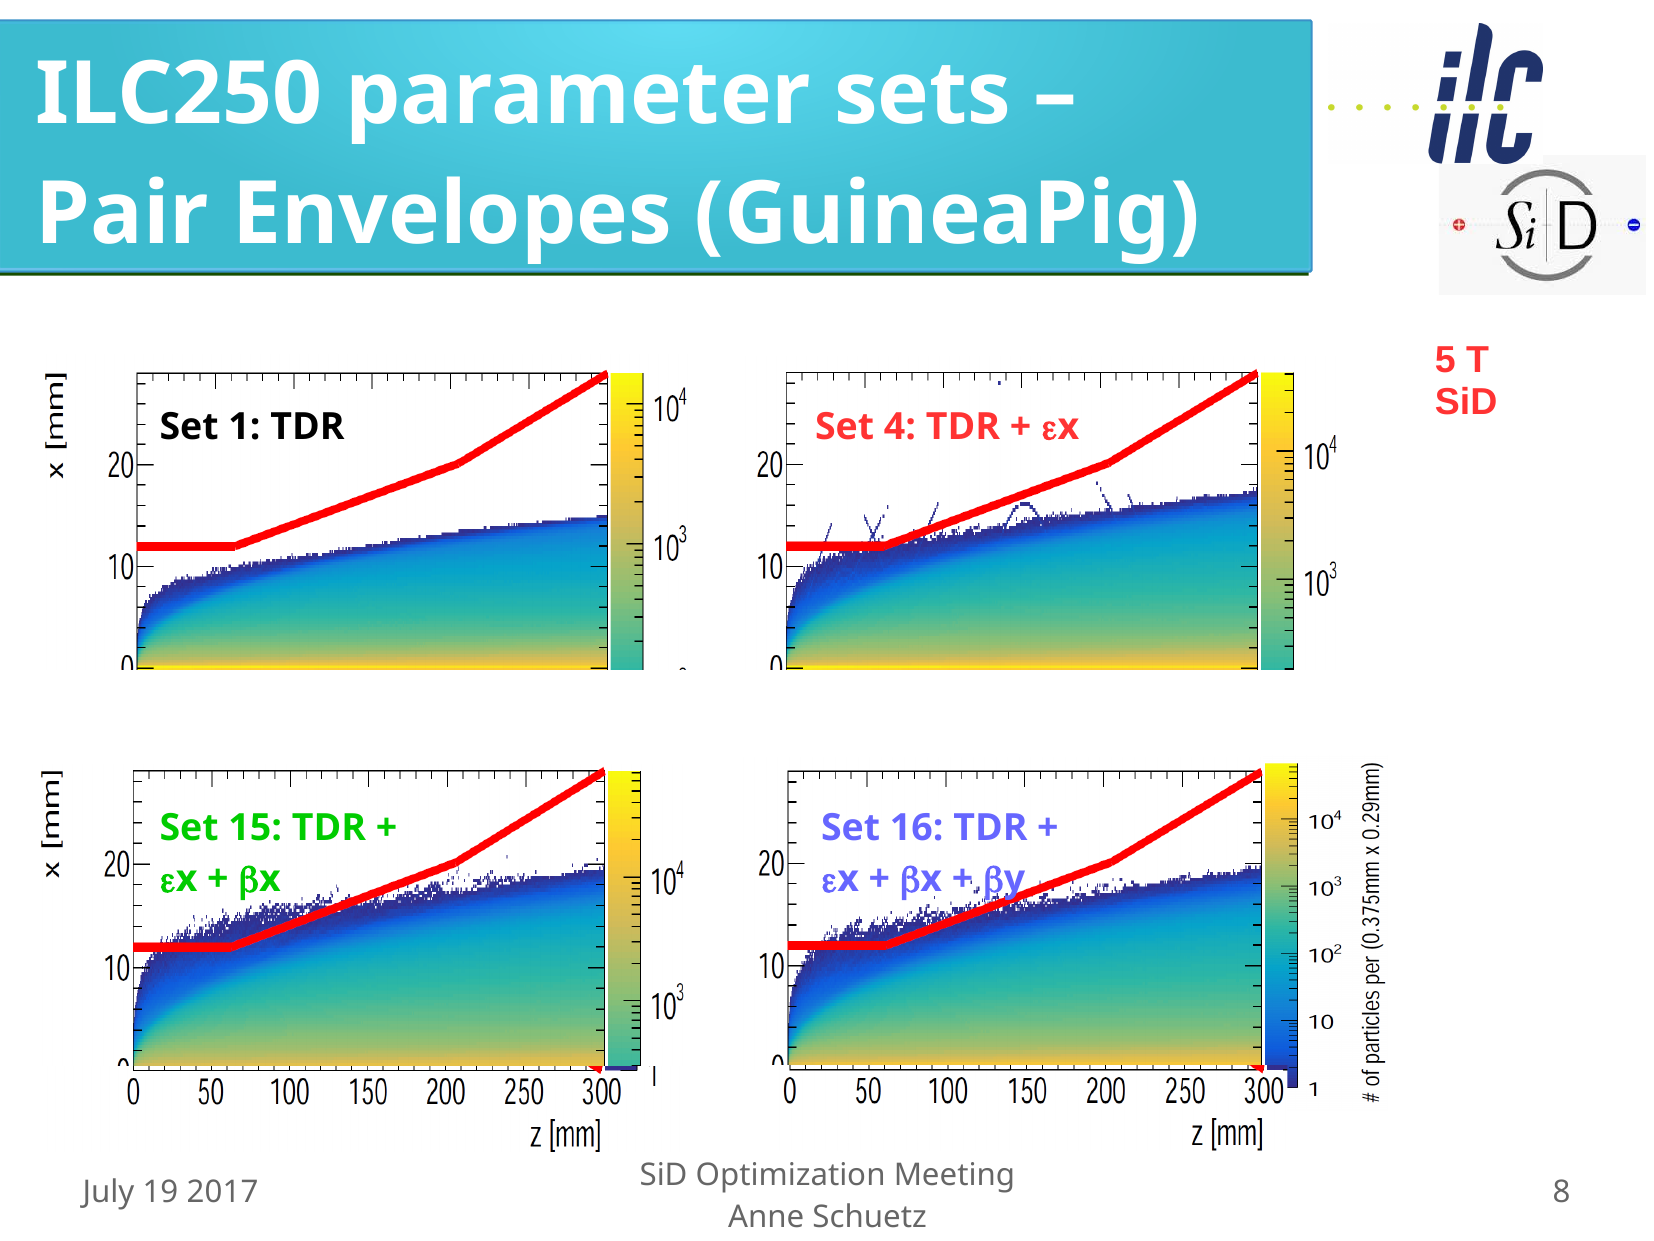

# ILC250 parameter sets – Pair Envelopes (GuineaPig)
5 T
SiD
Set 1: TDR
Set 4: TDR + ex
Set 15: TDR +
ex + bx
Set 16: TDR +
ex + bx + by
8